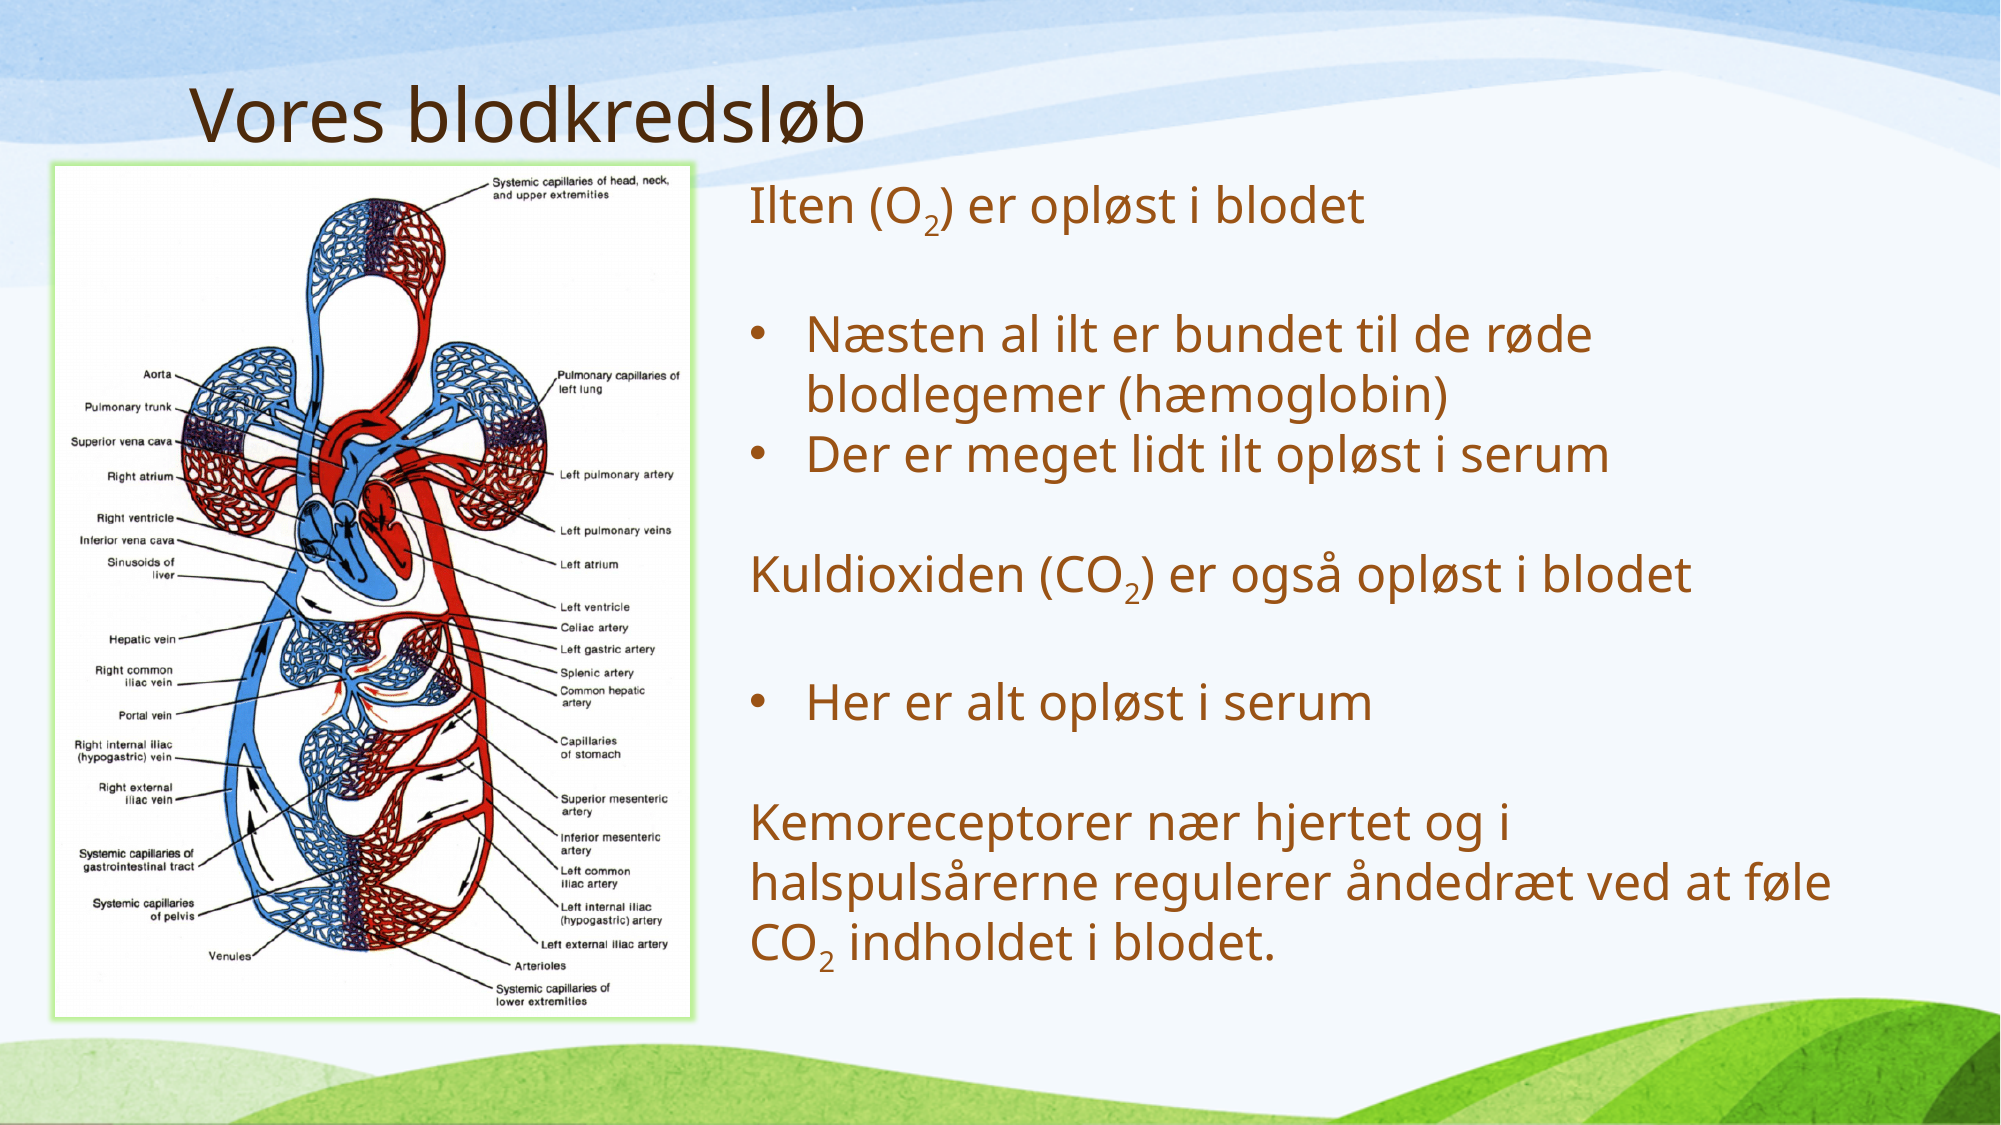

# Vores blodkredsløb
Ilten (O2) er opløst i blodet
Næsten al ilt er bundet til de røde blodlegemer (hæmoglobin)
Der er meget lidt ilt opløst i serum
Kuldioxiden (CO2) er også opløst i blodet
Her er alt opløst i serum
Kemoreceptorer nær hjertet og i halspulsårerne regulerer åndedræt ved at føle CO2 indholdet i blodet.